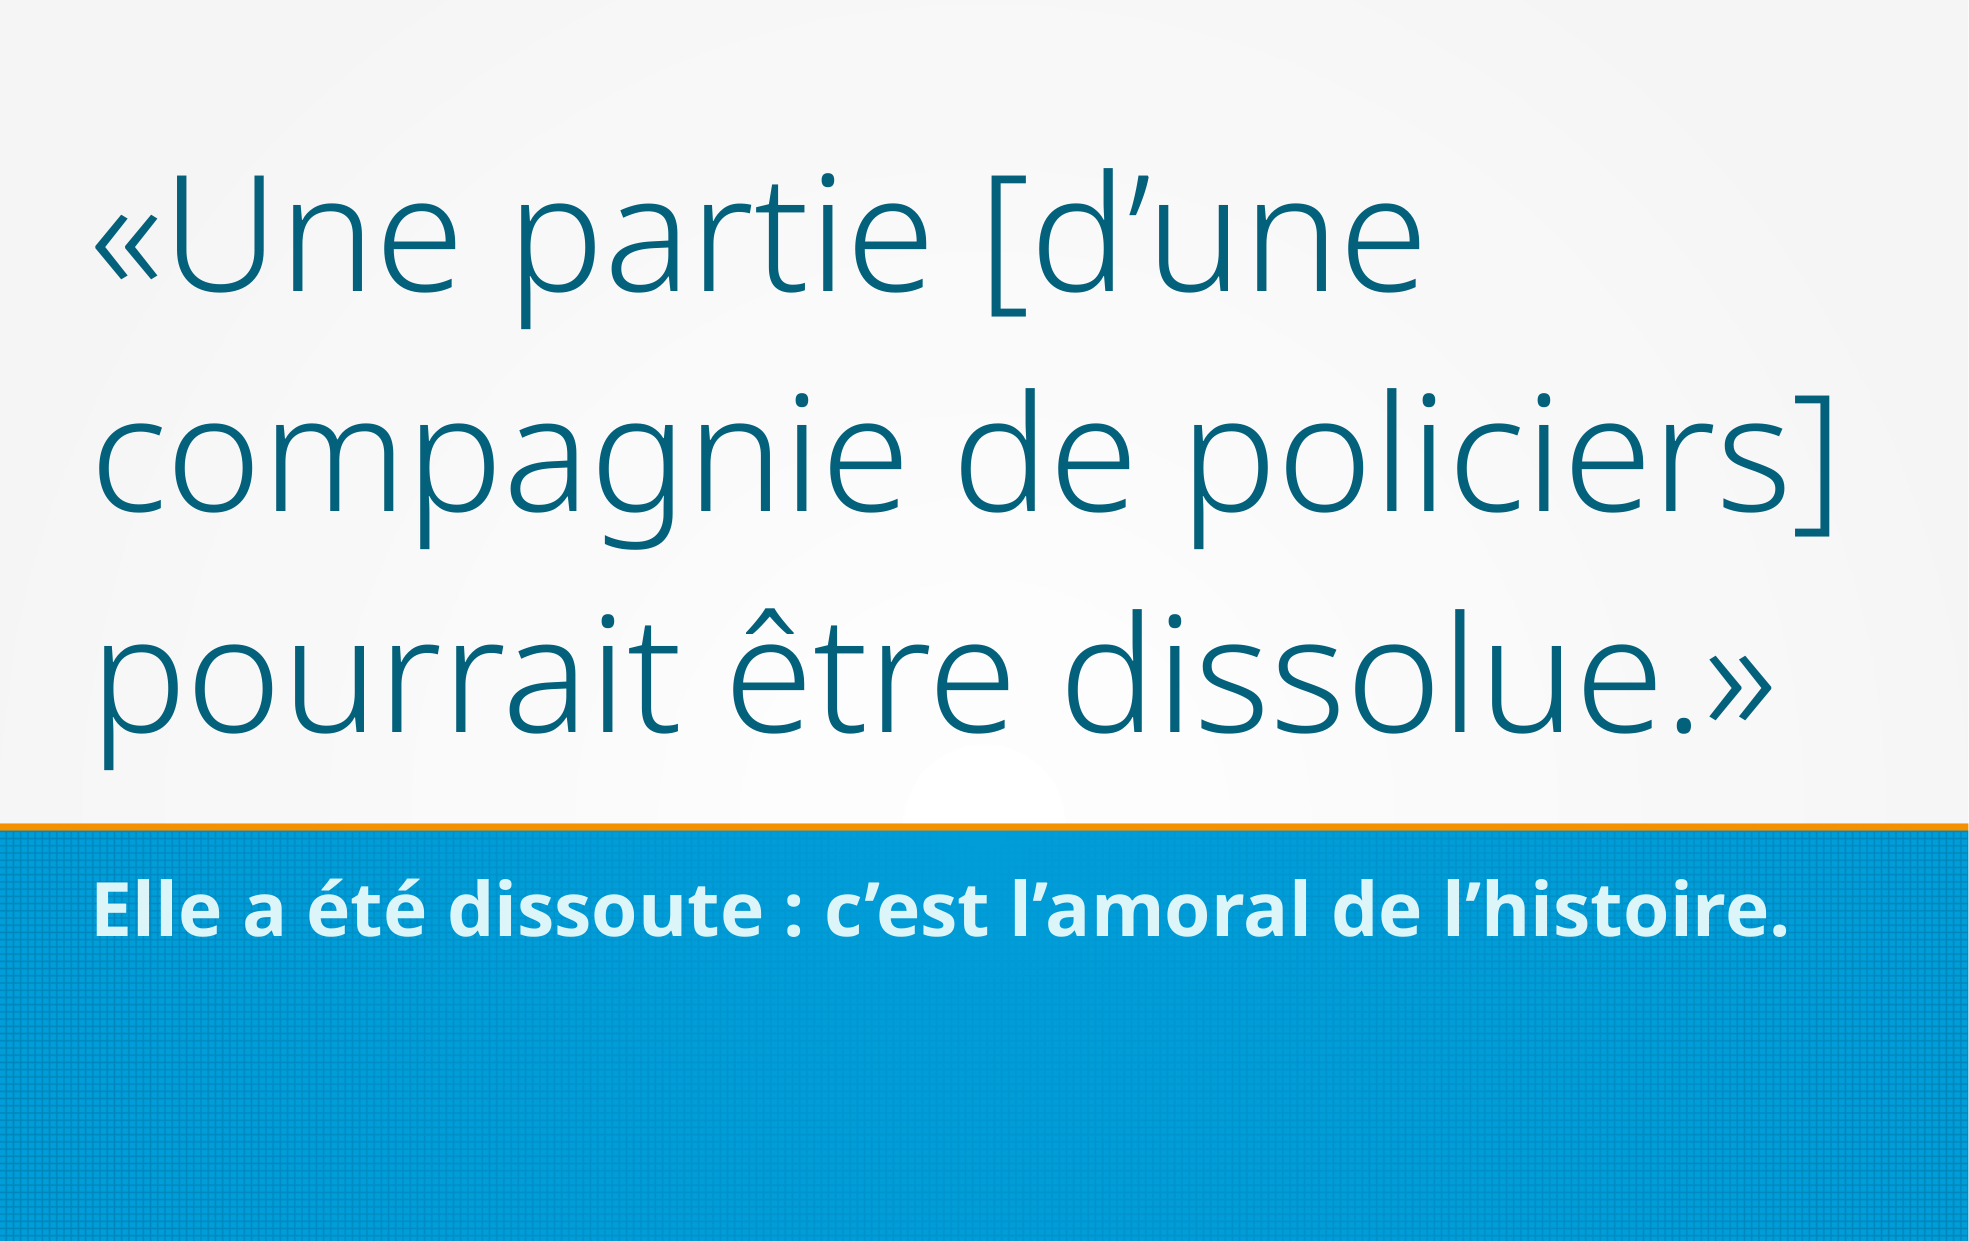

# «Une partie [d’une compagnie de policiers] pourrait être dissolue.»
Elle a été dissoute : c’est l’amoral de l’histoire.